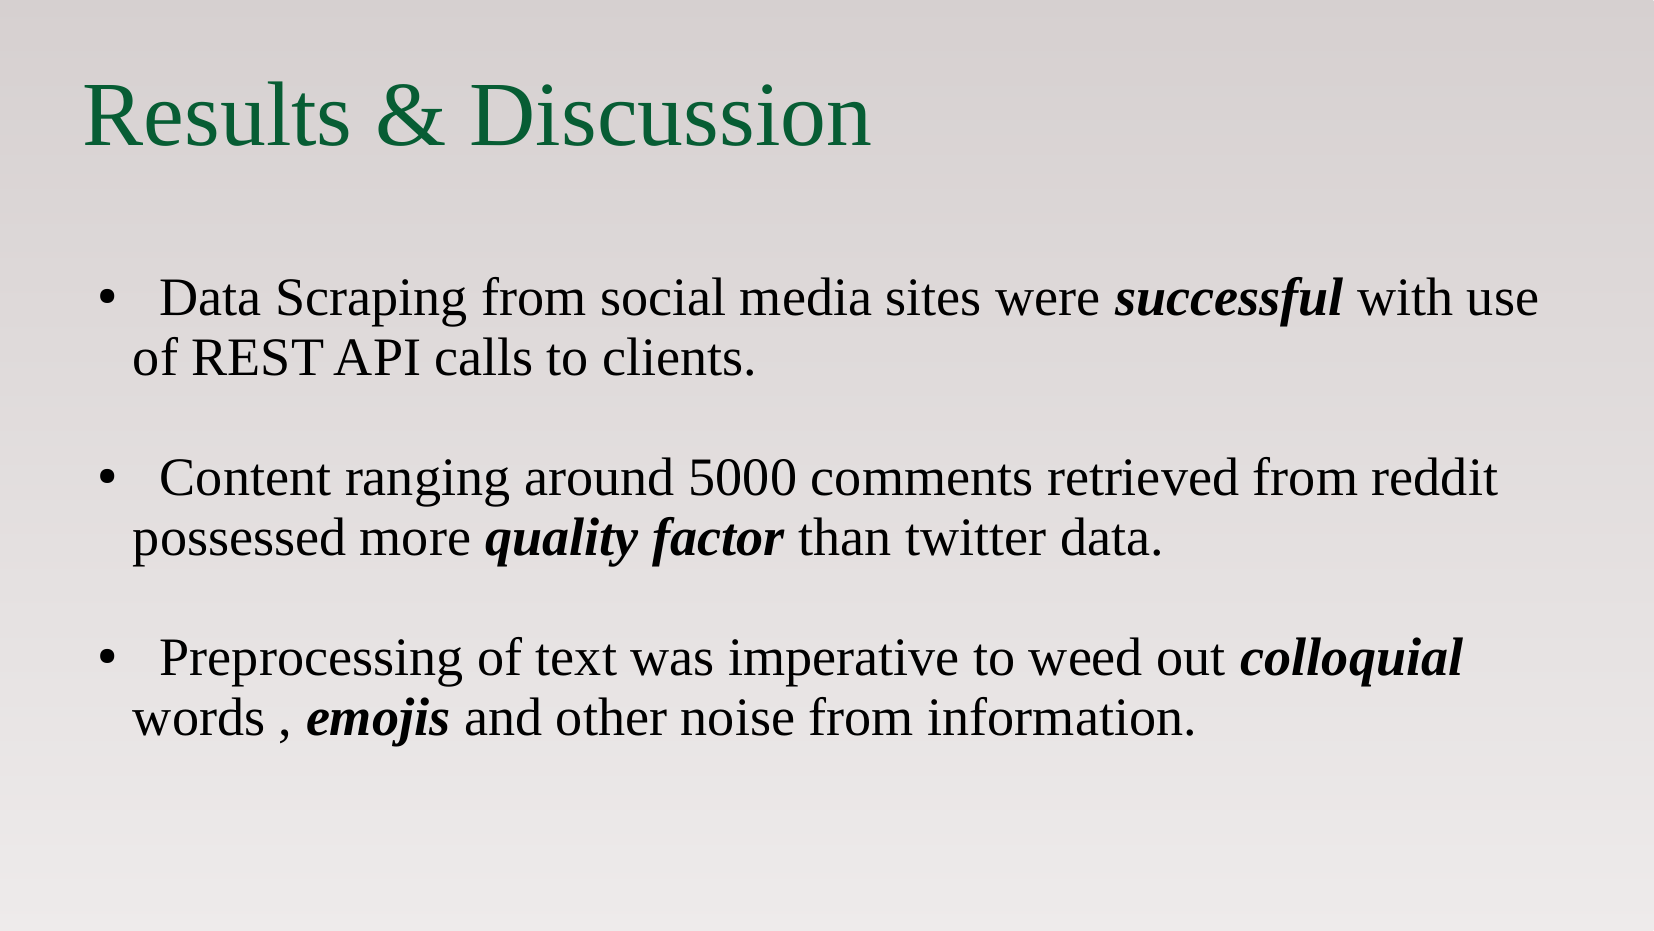

# Results & Discussion
 Data Scraping from social media sites were successful with use of REST API calls to clients.
 Content ranging around 5000 comments retrieved from reddit possessed more quality factor than twitter data.
 Preprocessing of text was imperative to weed out colloquial words , emojis and other noise from information.